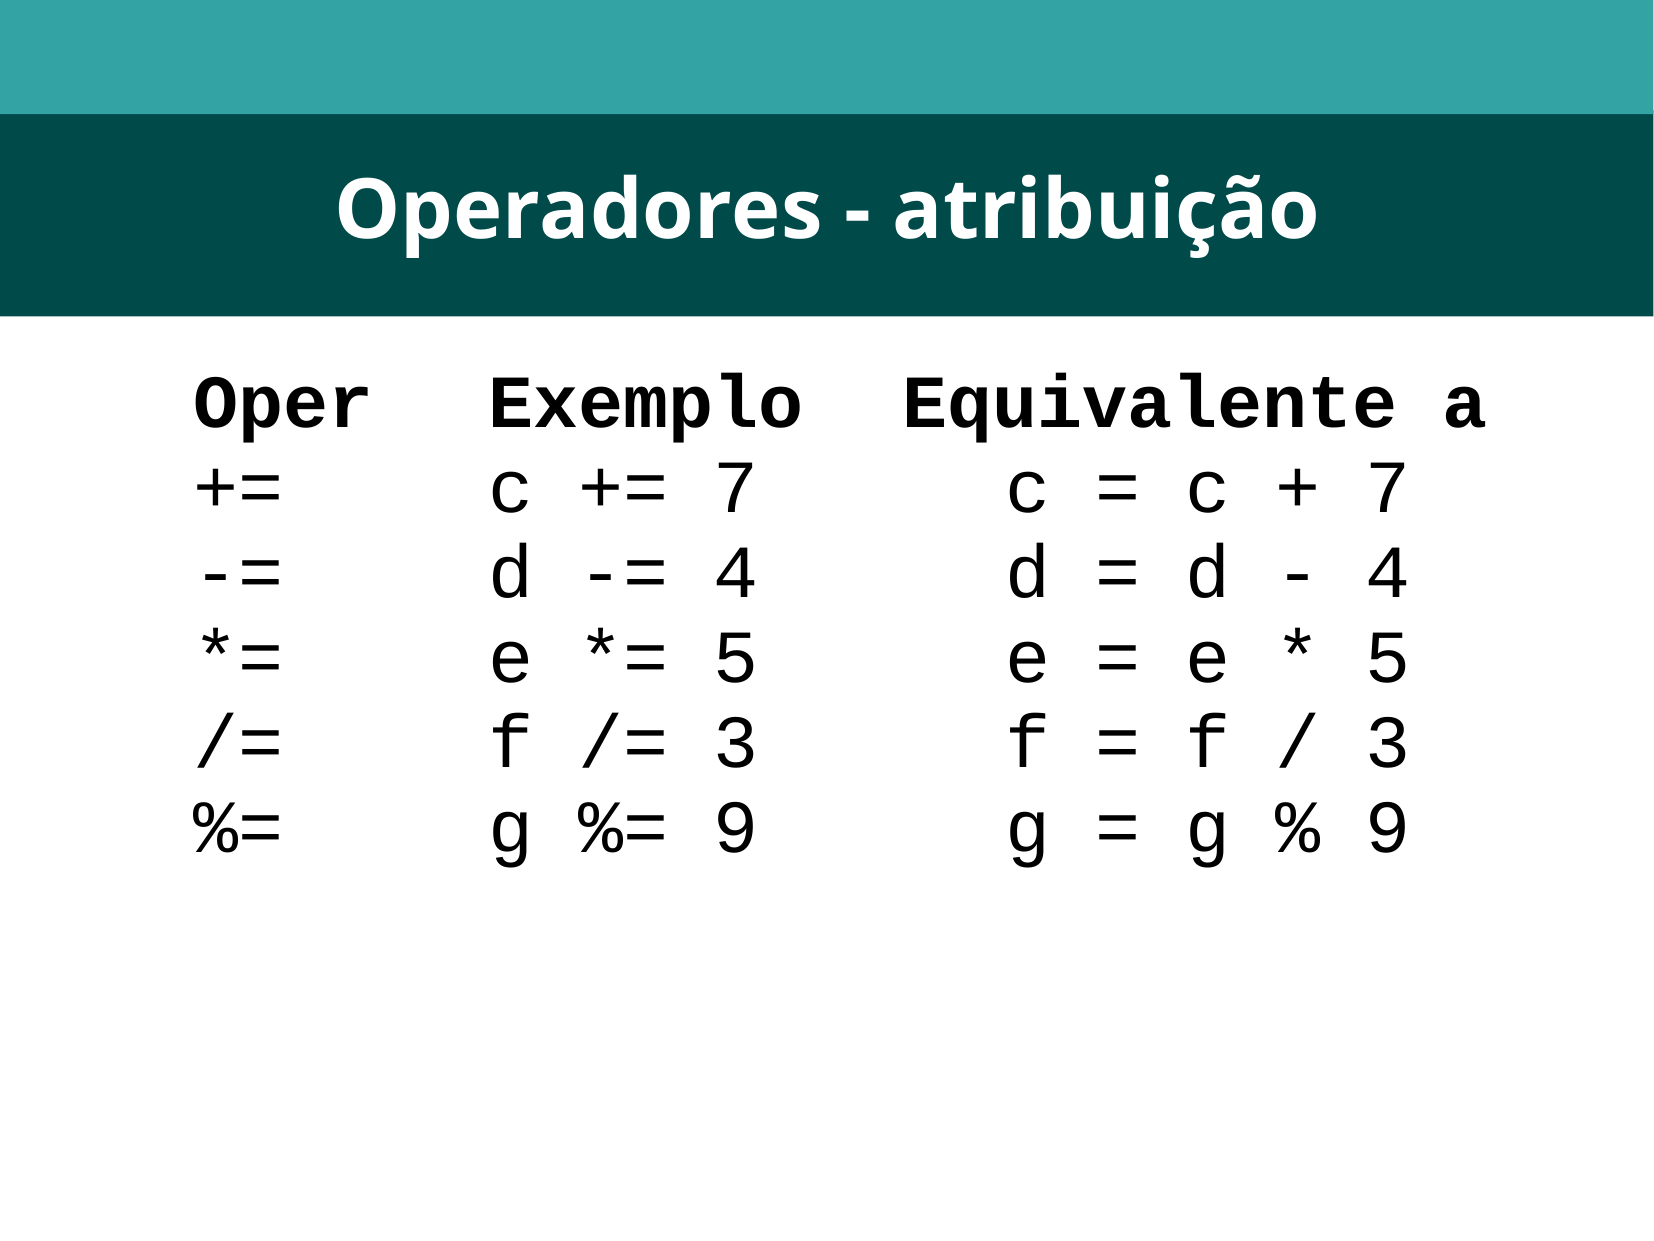

# Operadores - atribuição
Oper		Exemplo	 Equivalente a
+=			c += 7				c = c + 7
-=			d -= 4				d = d - 4
*=			e *= 5				e = e * 5
/=			f /= 3				f = f / 3
%=			g %= 9				g = g % 9